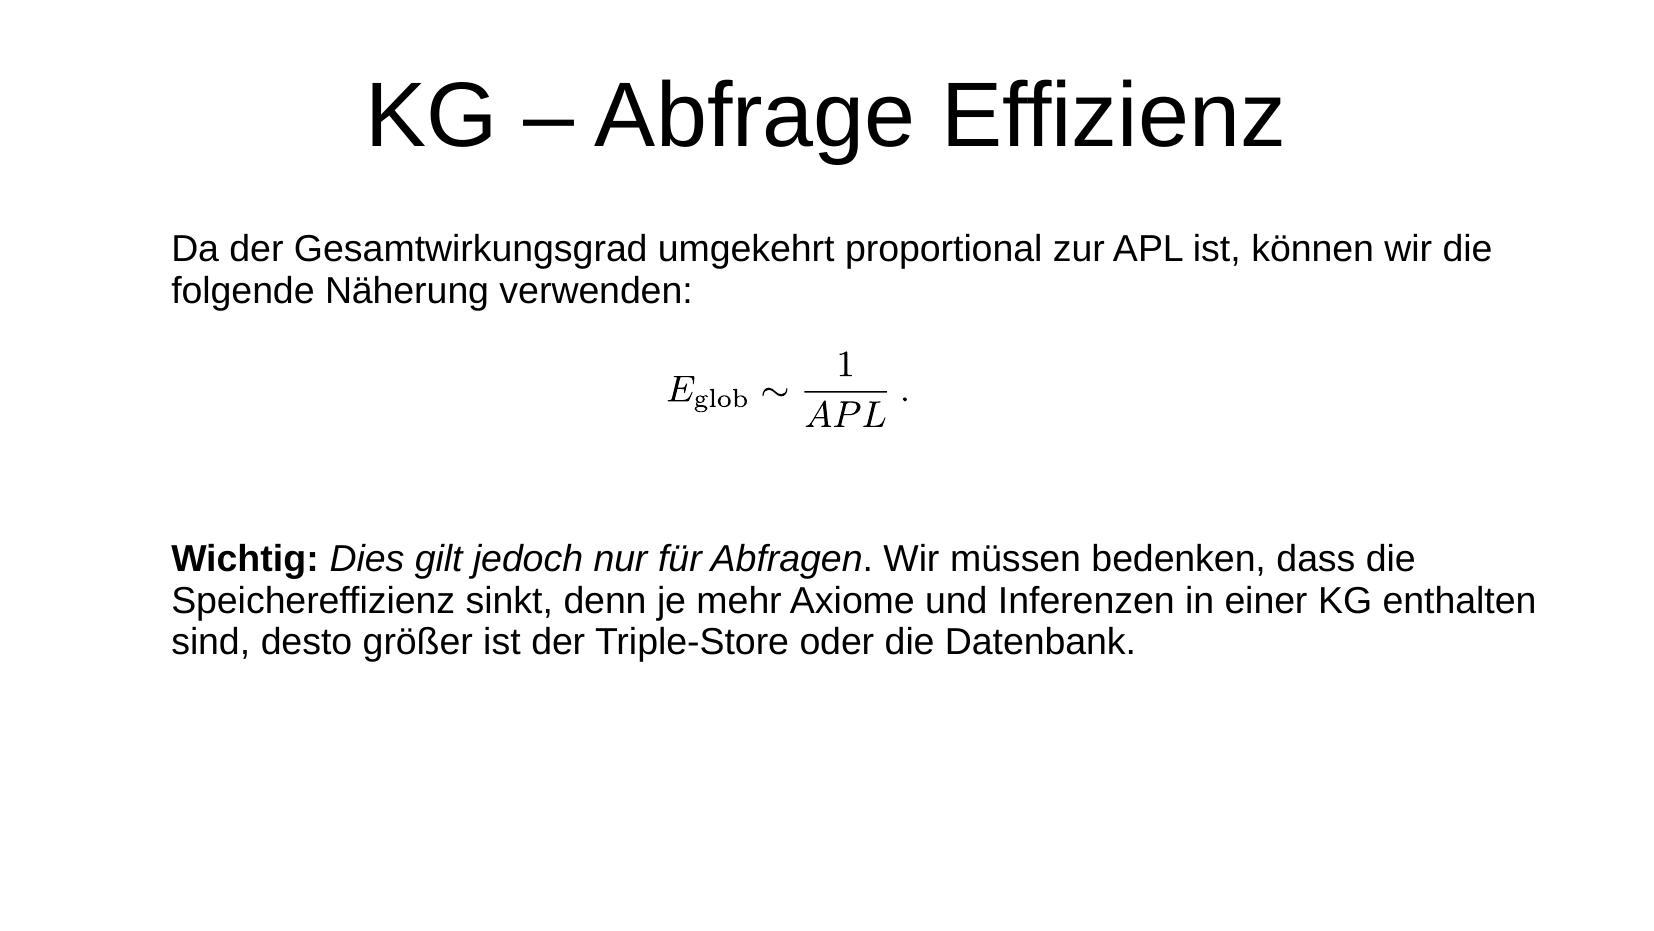

# KG – Abfrage Effizienz
Da der Gesamtwirkungsgrad umgekehrt proportional zur APL ist, können wir die folgende Näherung verwenden:
Wichtig: Dies gilt jedoch nur für Abfragen. Wir müssen bedenken, dass die Speichereffizienz sinkt, denn je mehr Axiome und Inferenzen in einer KG enthalten sind, desto größer ist der Triple-Store oder die Datenbank.